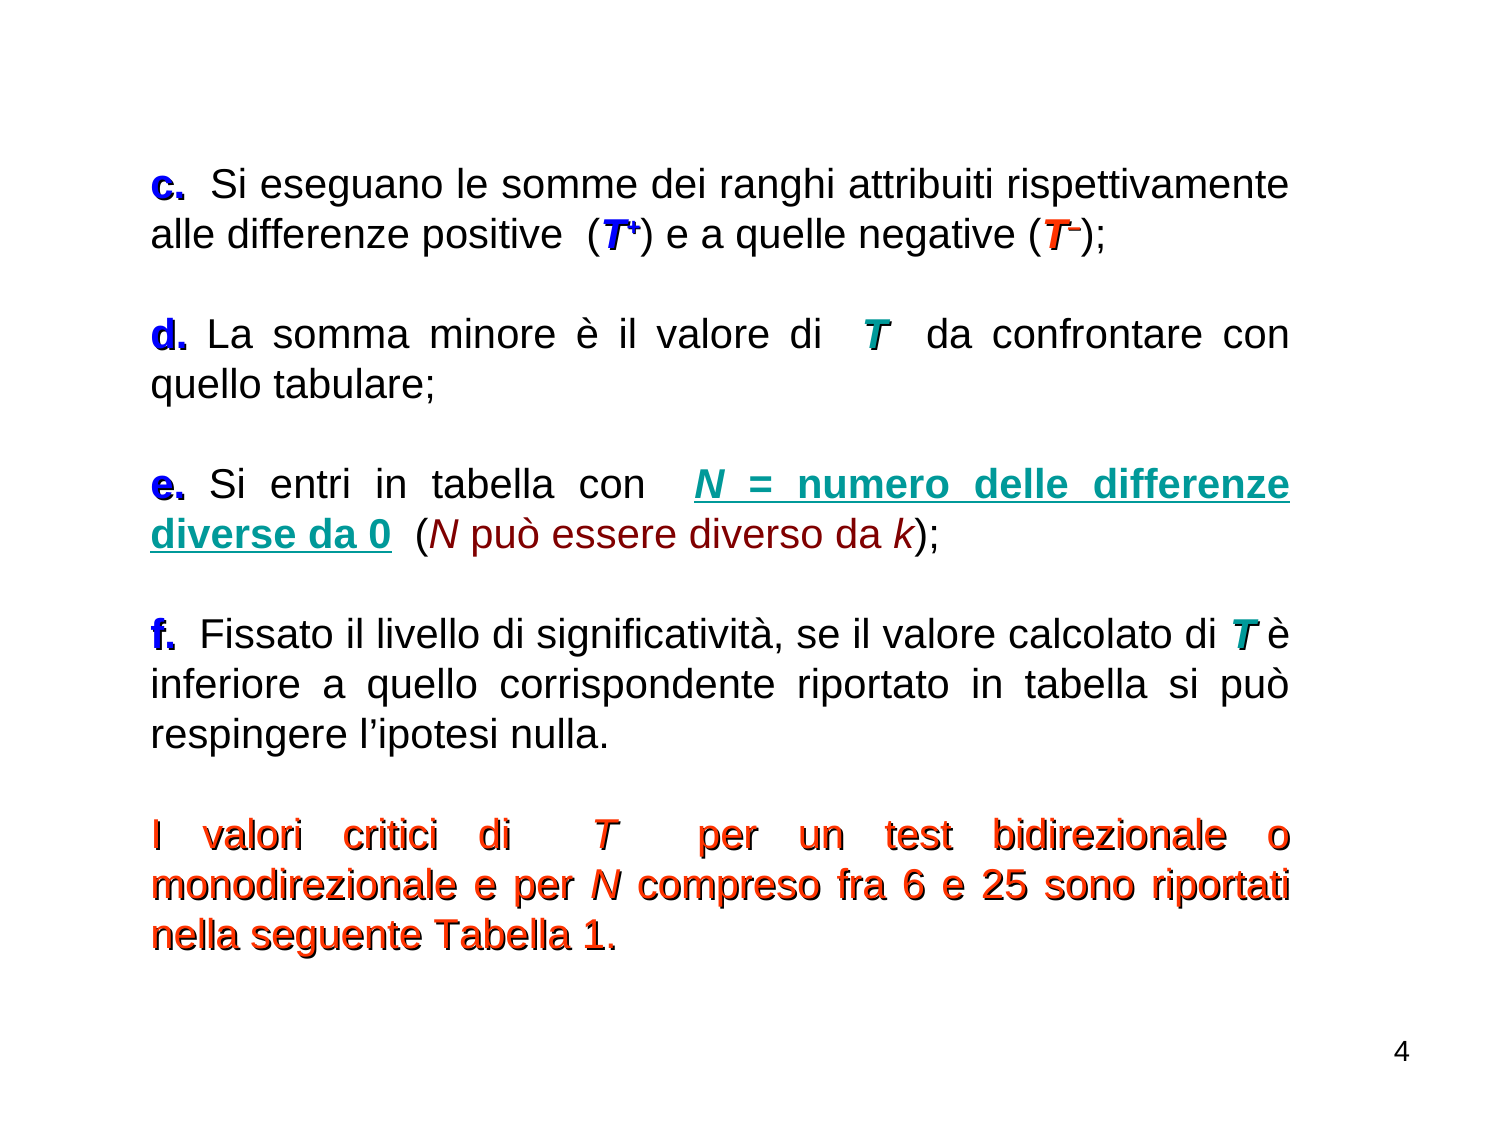

c. Si eseguano le somme dei ranghi attribuiti rispettivamente alle differenze positive (T+) e a quelle negative (T–);
d. La somma minore è il valore di T da confrontare con quello tabulare;
e. Si entri in tabella con N = numero delle differenze diverse da 0 (N può essere diverso da k);
f. Fissato il livello di significatività, se il valore calcolato di T è inferiore a quello corrispondente riportato in tabella si può respingere l’ipotesi nulla.
I valori critici di T per un test bidirezionale o monodirezionale e per N compreso fra 6 e 25 sono riportati nella seguente Tabella 1.